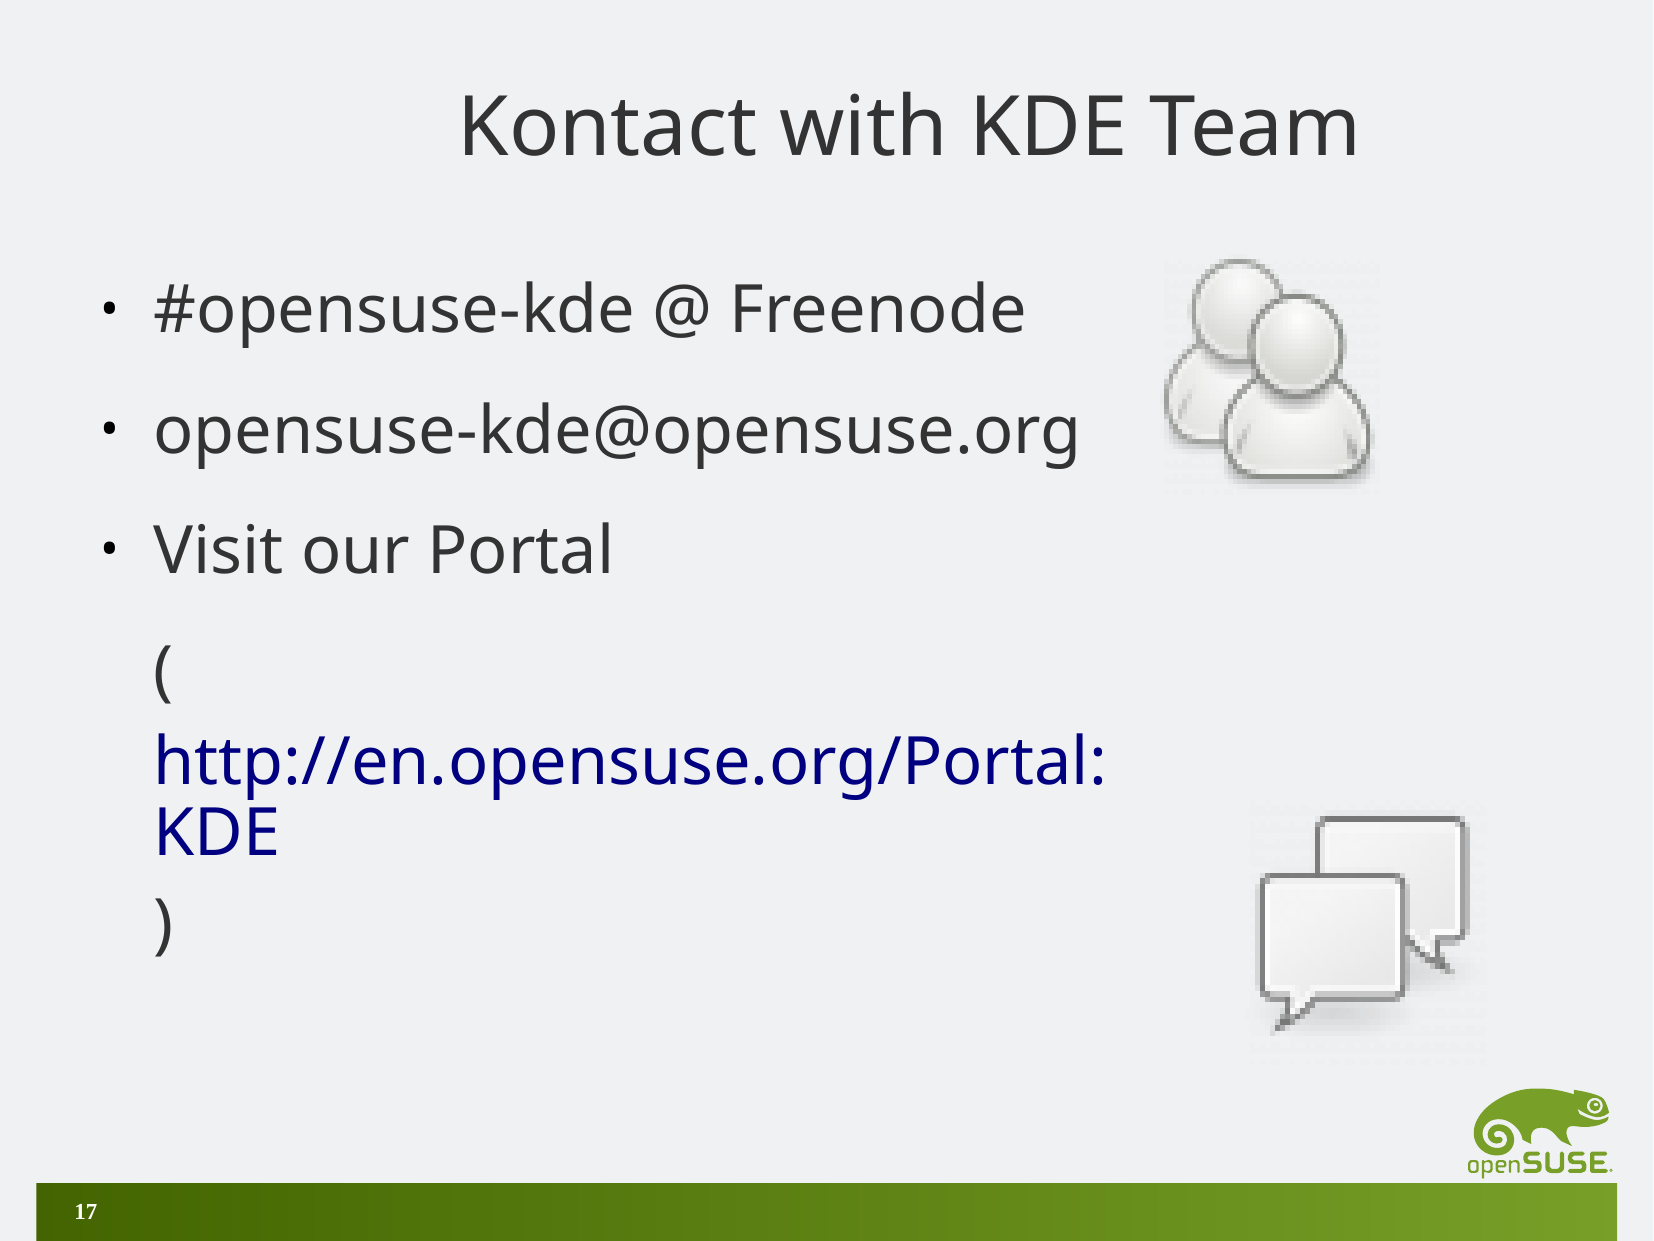

# Kontact with KDE Team
#opensuse-kde @ Freenode
opensuse-kde@opensuse.org
Visit our Portal
(http://en.opensuse.org/Portal:KDE)
17